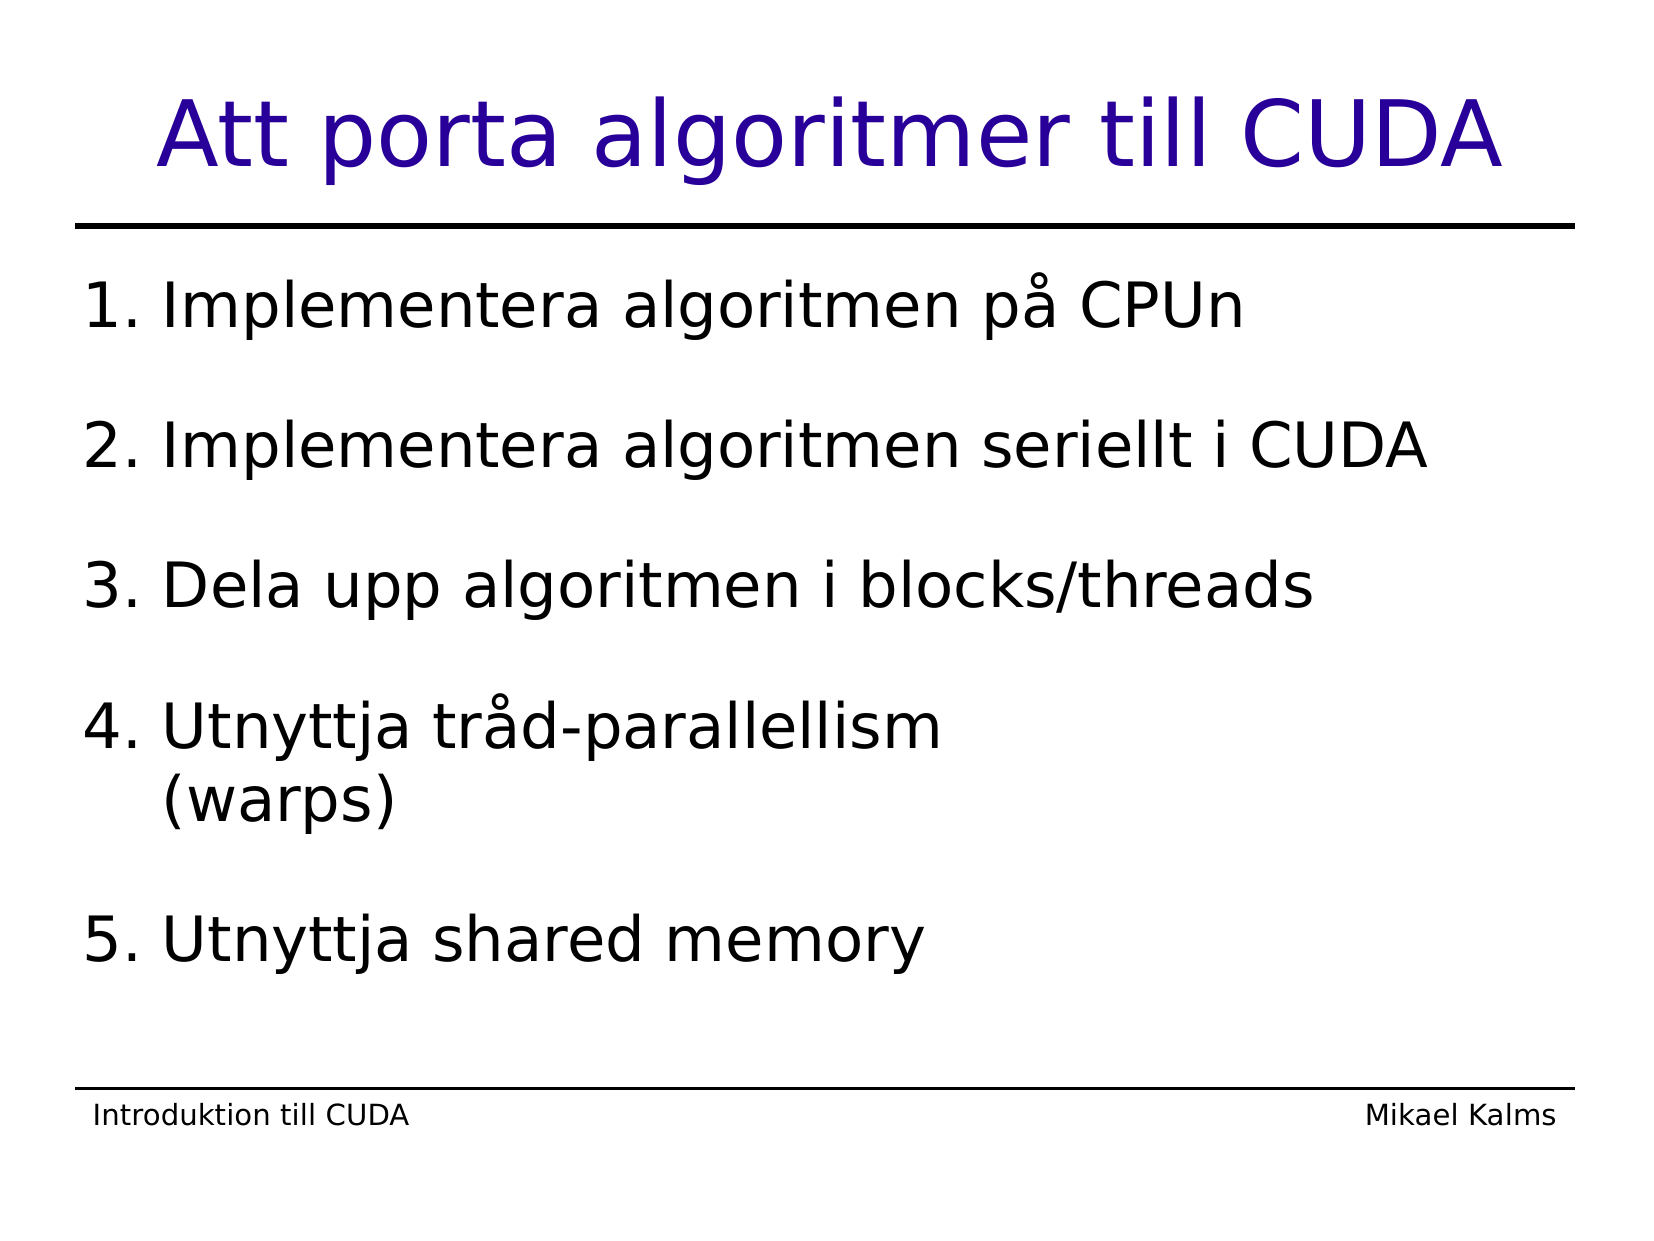

# Att porta algoritmer till CUDA
1. Implementera algoritmen på CPUn
2. Implementera algoritmen seriellt i CUDA
3. Dela upp algoritmen i blocks/threads
4. Utnyttja tråd-parallellism
 (warps)
5. Utnyttja shared memory
Introduktion till CUDA
Mikael Kalms